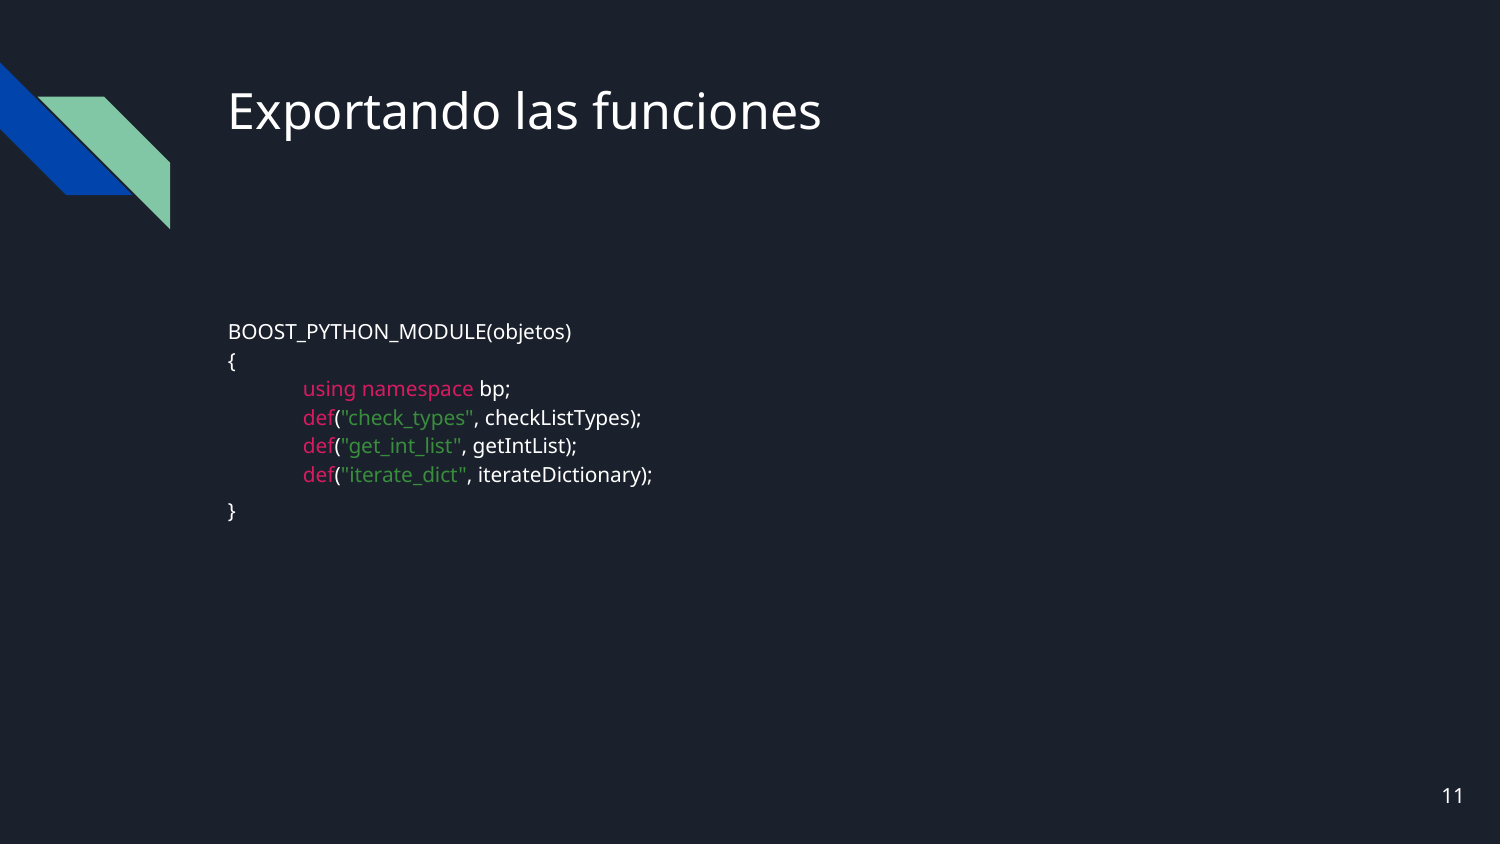

# Exportando las funciones
BOOST_PYTHON_MODULE(objetos)
{
using namespace bp;
def("check_types", checkListTypes);
def("get_int_list", getIntList);
def("iterate_dict", iterateDictionary);
}